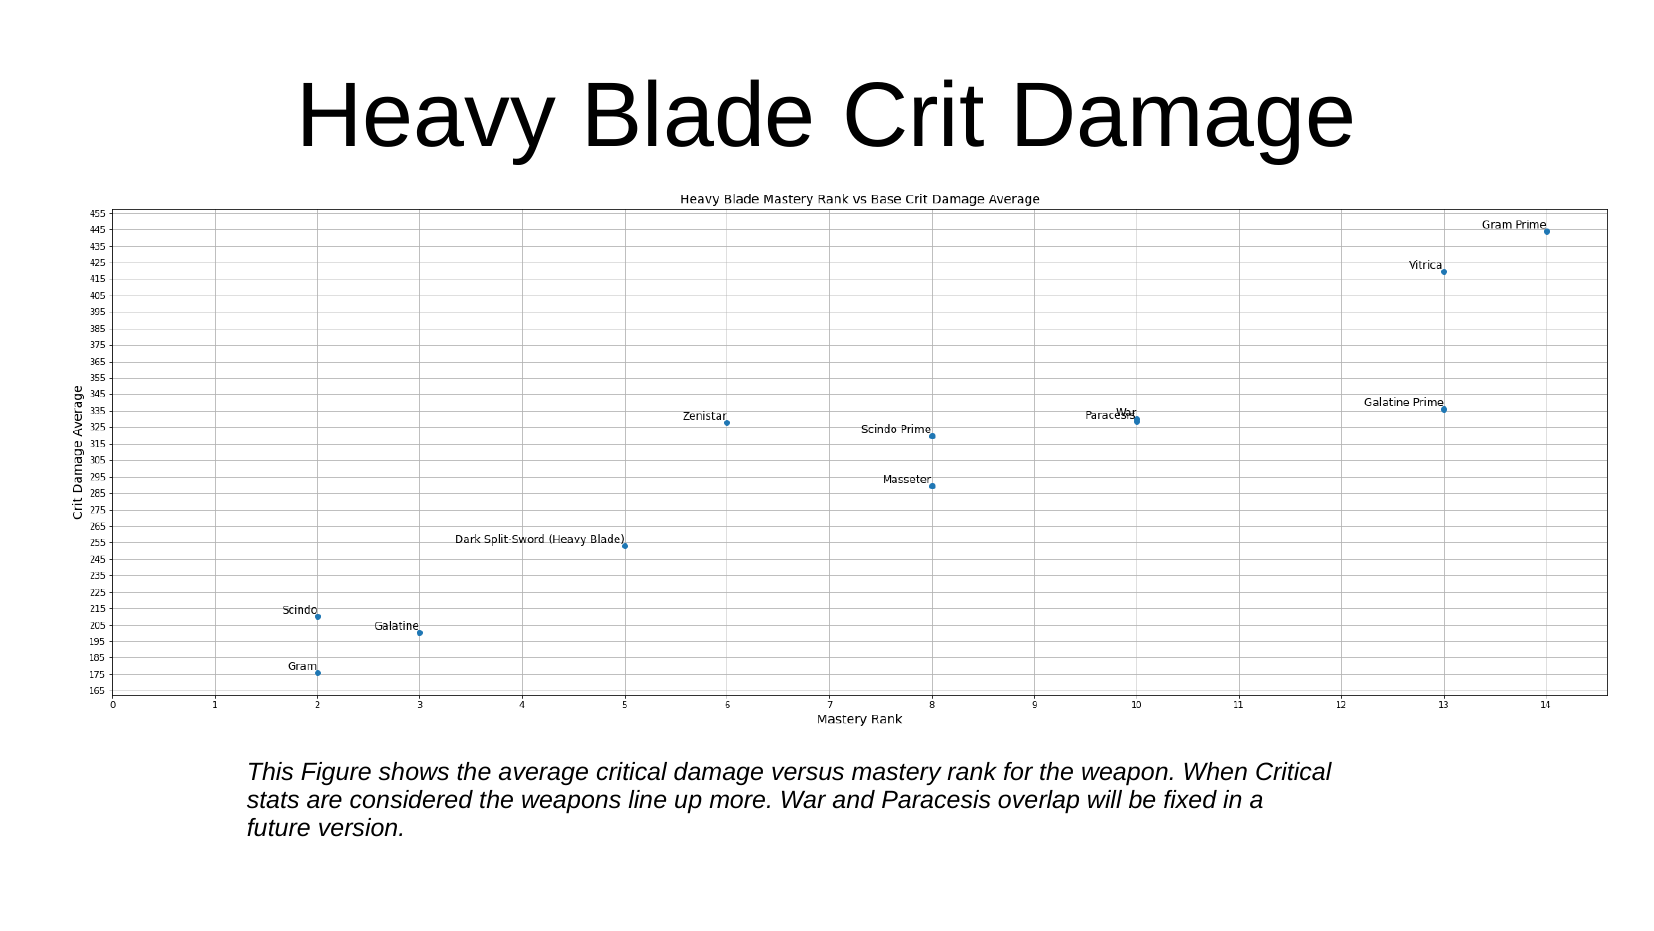

# Heavy Blade Crit Damage
This Figure shows the average critical damage versus mastery rank for the weapon. When Critical stats are considered the weapons line up more. War and Paracesis overlap will be fixed in a future version.